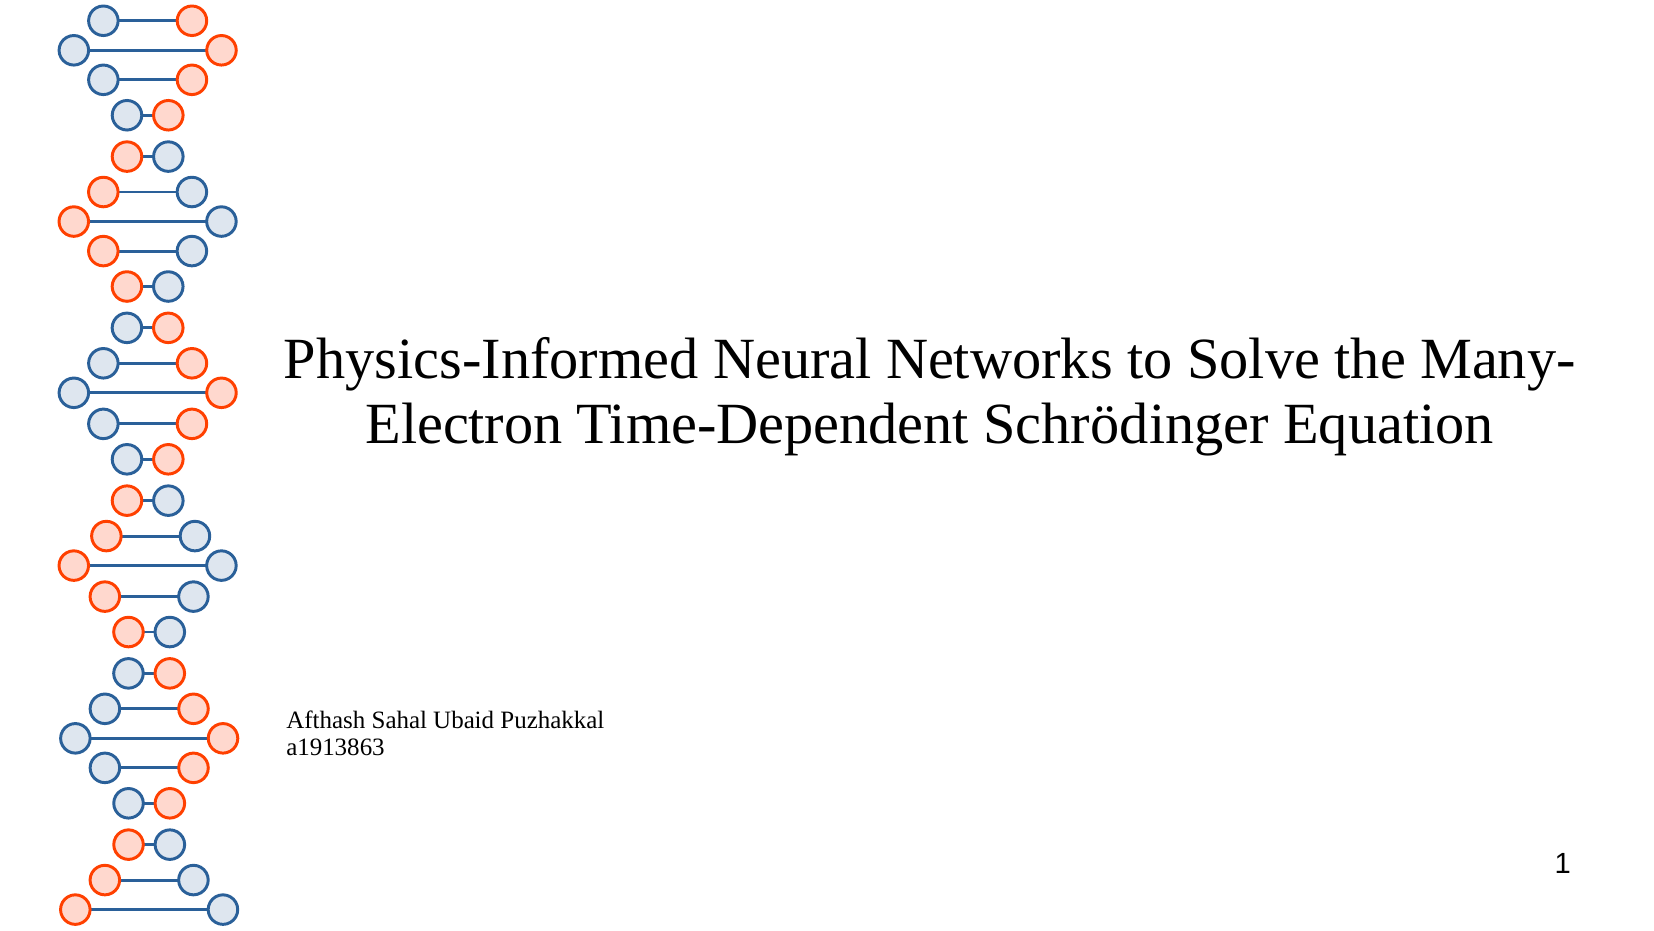

# Physics-Informed Neural Networks to Solve the Many-Electron Time-Dependent Schrödinger Equation
Afthash Sahal Ubaid Puzhakkal
a1913863
1